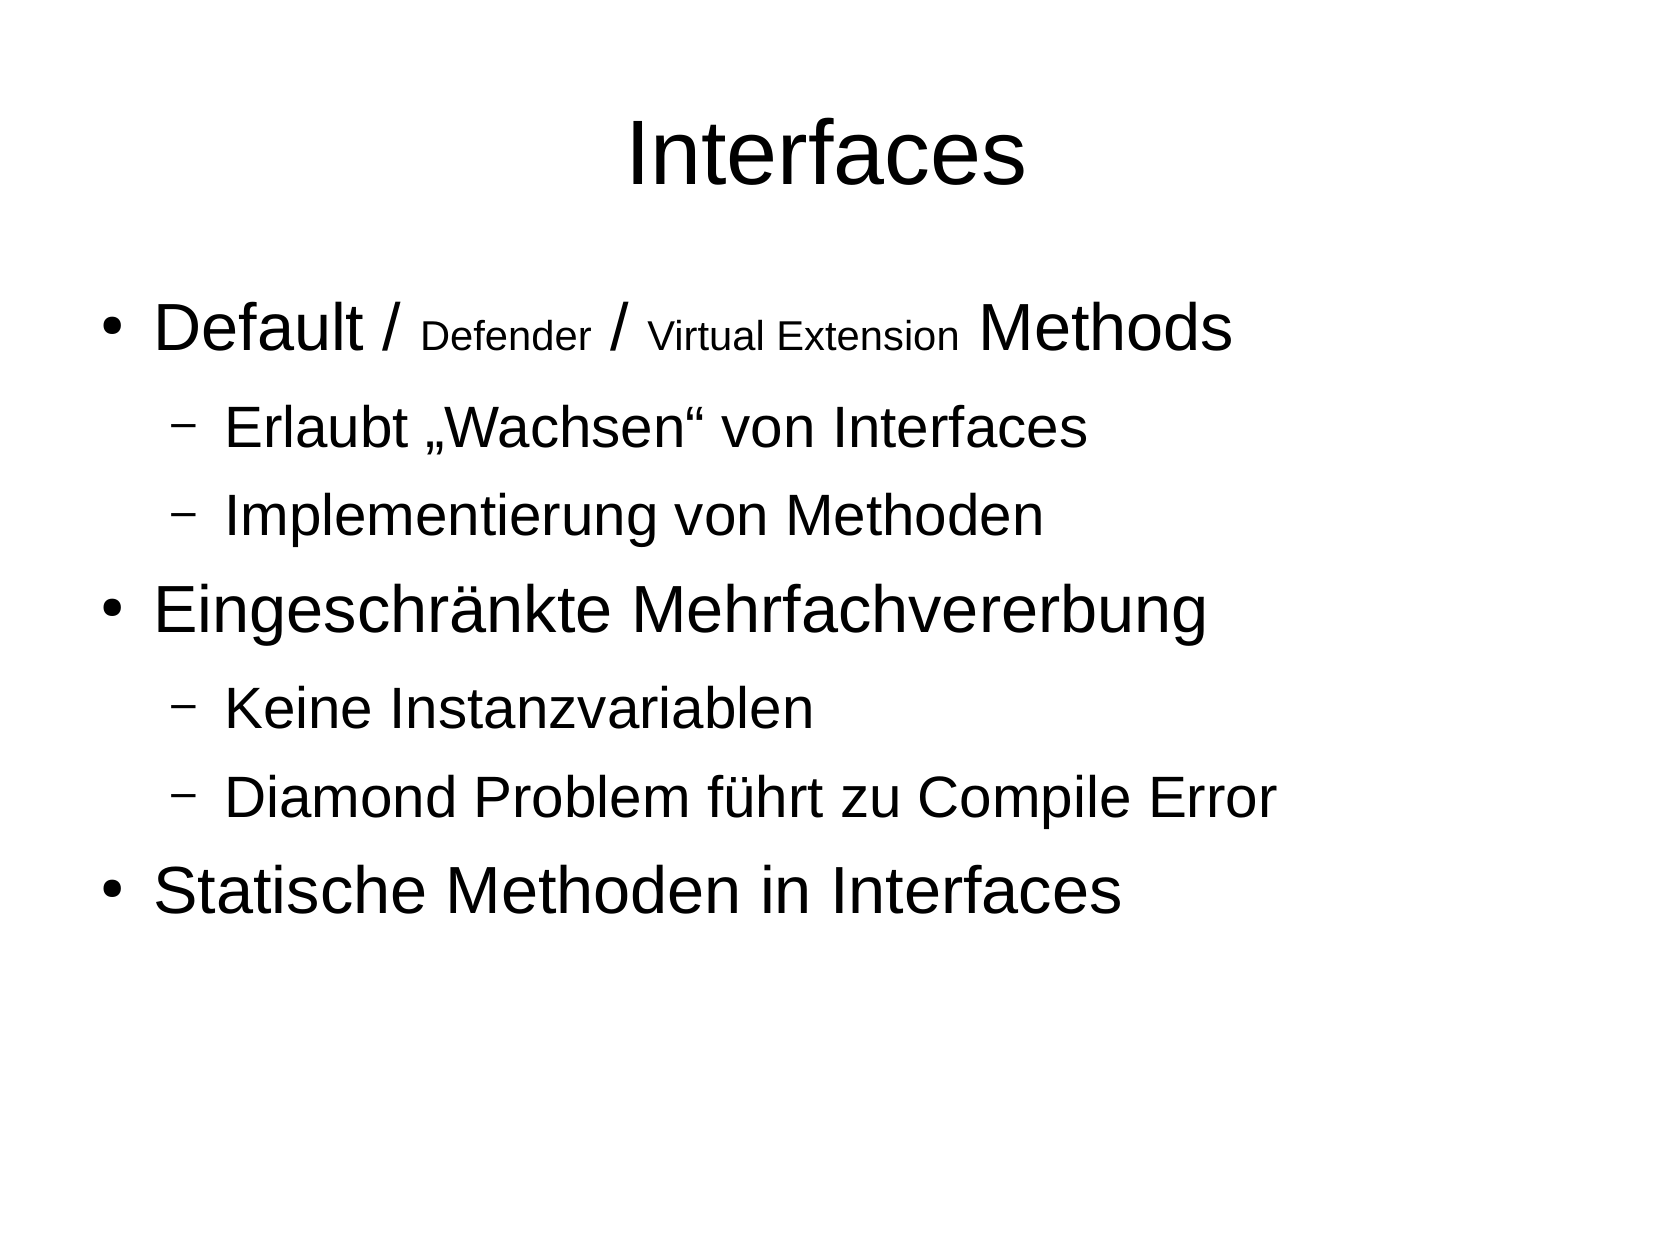

# Interfaces
Default / Defender / Virtual Extension Methods
Erlaubt „Wachsen“ von Interfaces
Implementierung von Methoden
Eingeschränkte Mehrfachvererbung
Keine Instanzvariablen
Diamond Problem führt zu Compile Error
Statische Methoden in Interfaces